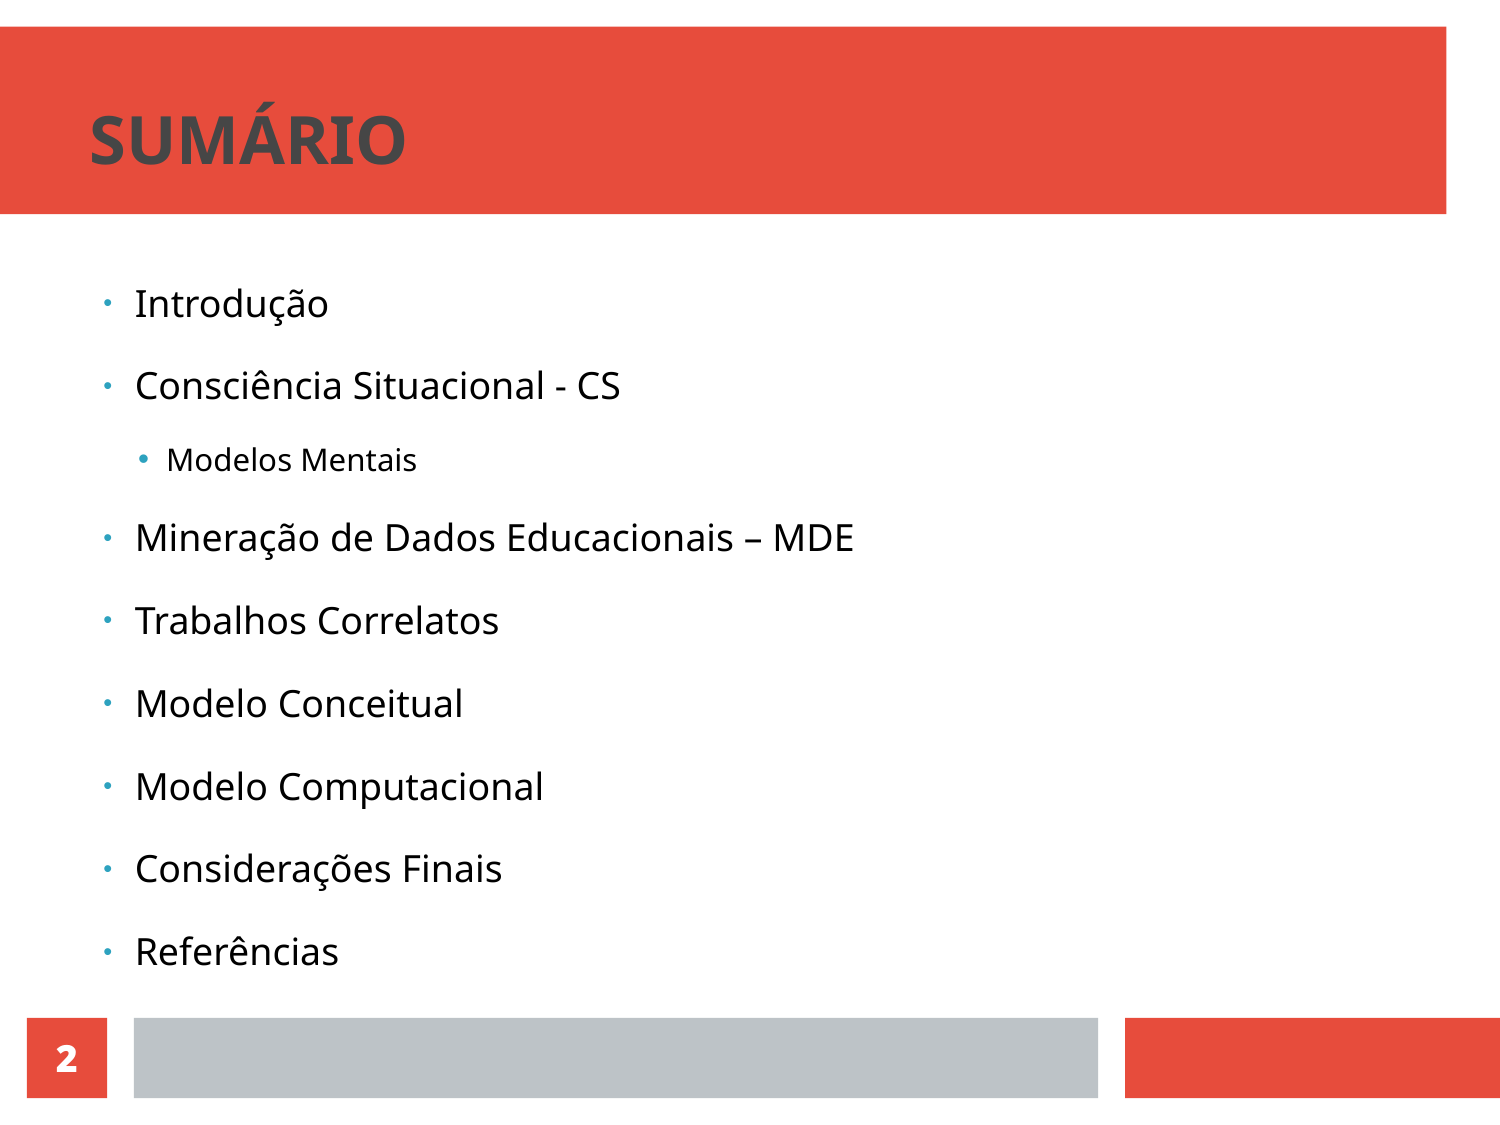

SUMÁRIO
# Introdução
Consciência Situacional - CS
Modelos Mentais
Mineração de Dados Educacionais – MDE
Trabalhos Correlatos
Modelo Conceitual
Modelo Computacional
Considerações Finais
Referências
2